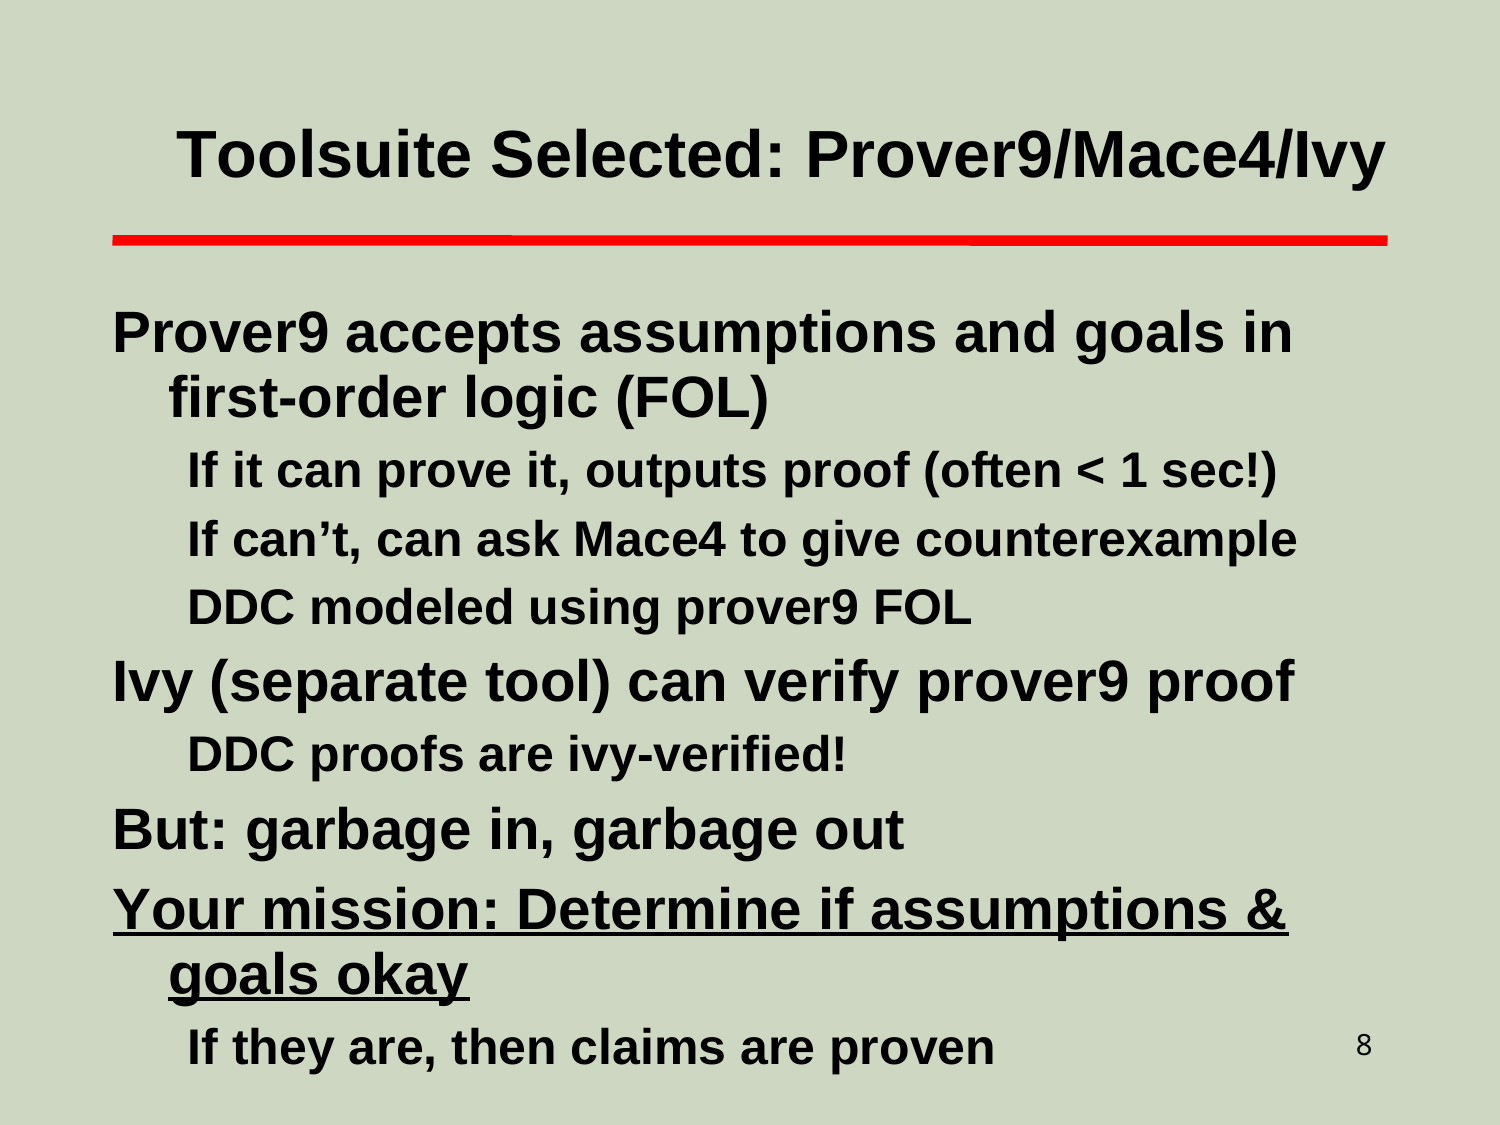

# Toolsuite Selected: Prover9/Mace4/Ivy
Prover9 accepts assumptions and goals in first-order logic (FOL)
If it can prove it, outputs proof (often < 1 sec!)
If can’t, can ask Mace4 to give counterexample
DDC modeled using prover9 FOL
Ivy (separate tool) can verify prover9 proof
DDC proofs are ivy-verified!
But: garbage in, garbage out
Your mission: Determine if assumptions & goals okay
If they are, then claims are proven